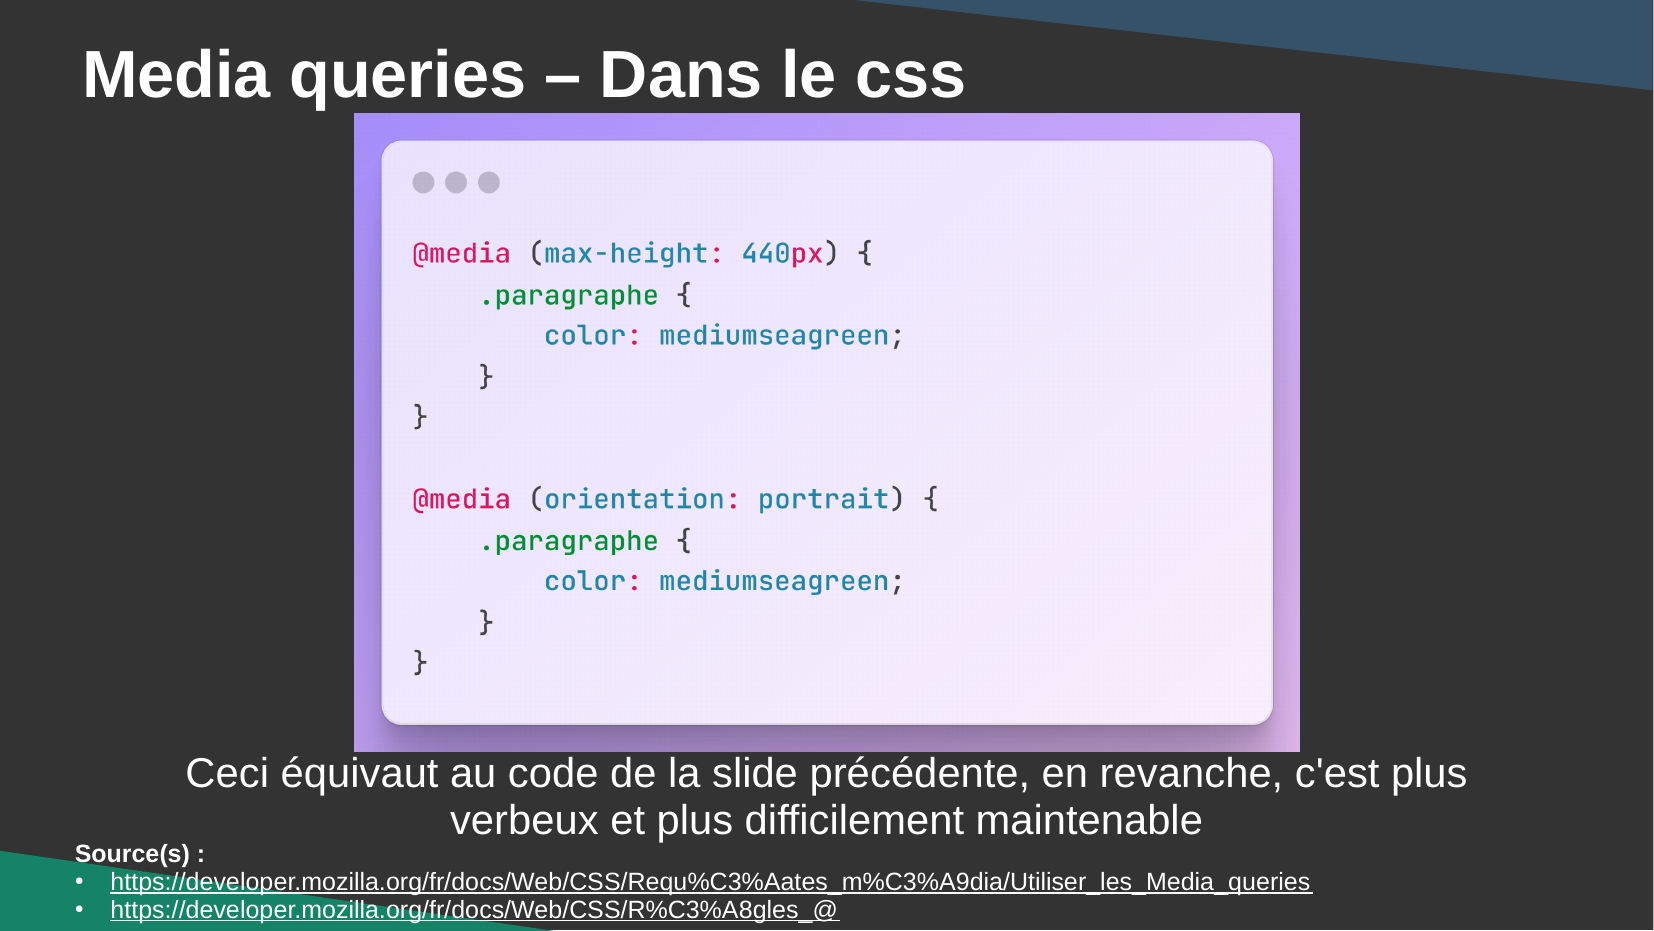

# Media queries – Dans le css
Ceci équivaut au code de la slide précédente, en revanche, c'est plus verbeux et plus difficilement maintenable
Source(s) :
https://developer.mozilla.org/fr/docs/Web/CSS/Requ%C3%Aates_m%C3%A9dia/Utiliser_les_Media_queries
https://developer.mozilla.org/fr/docs/Web/CSS/R%C3%A8gles_@